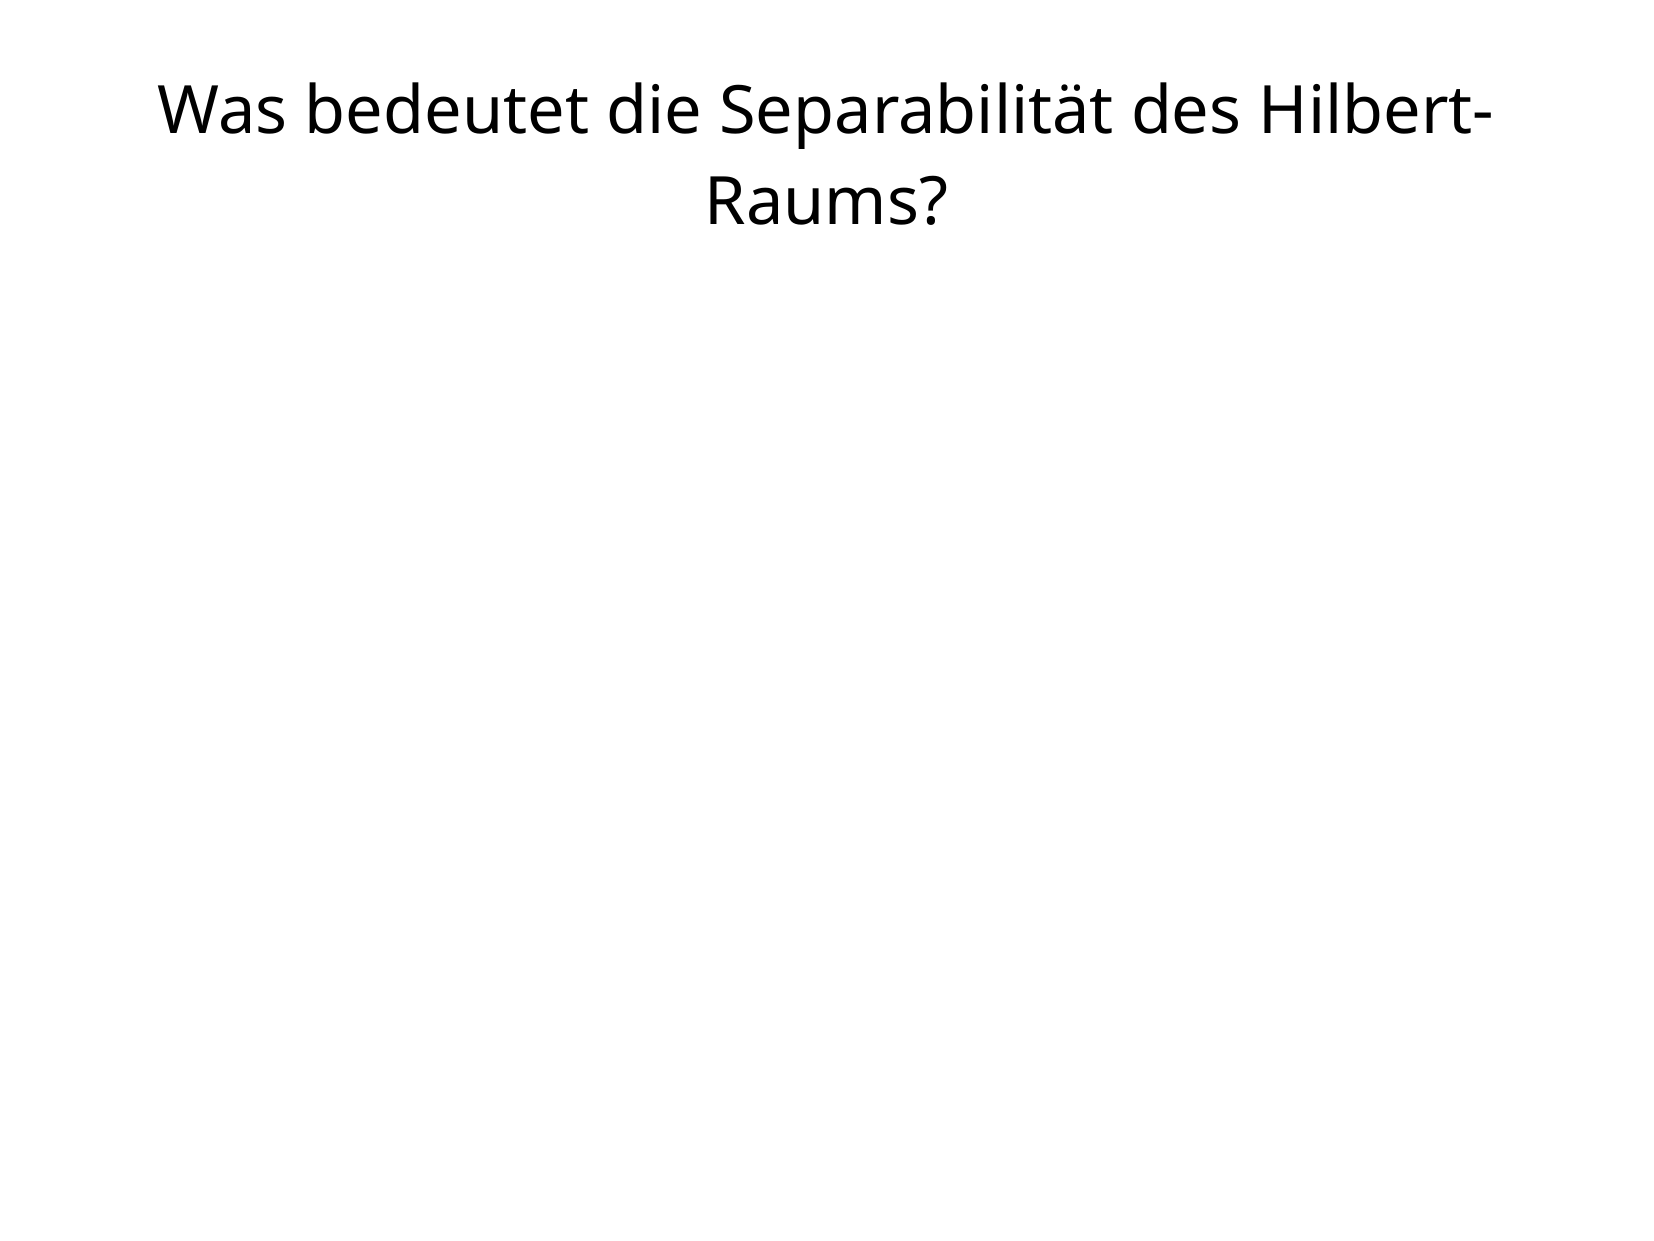

# Was bedeutet die Separabilität des Hilbert-Raums?